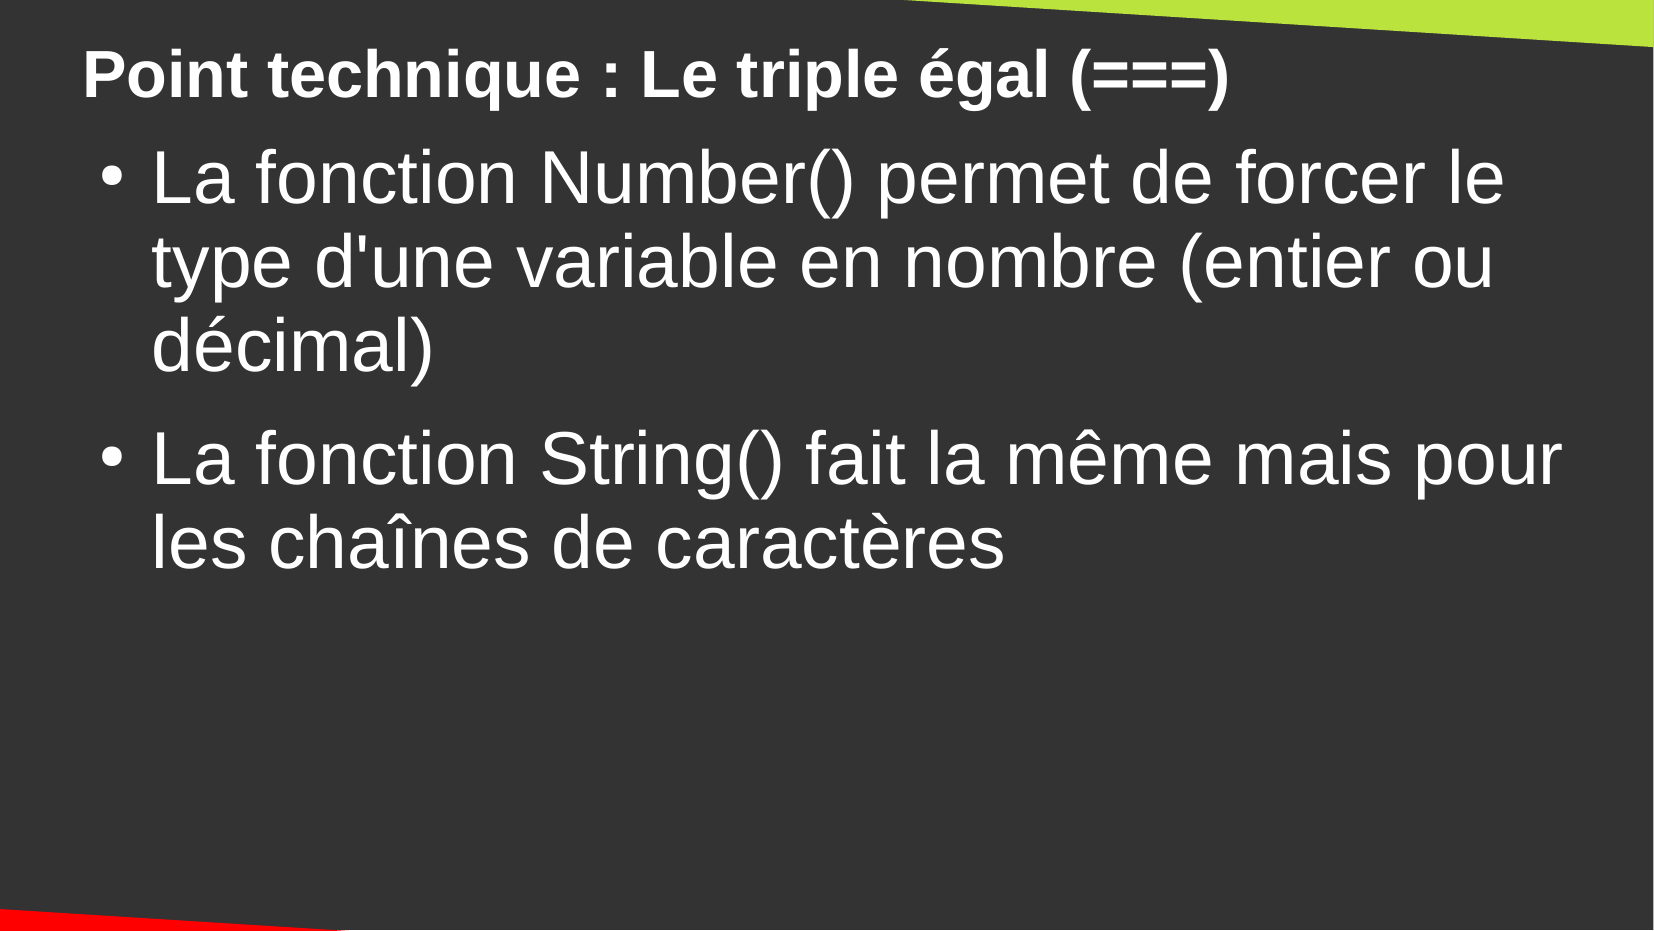

# Point technique : Le triple égal (===)
La fonction Number() permet de forcer le type d'une variable en nombre (entier ou décimal)
La fonction String() fait la même mais pour les chaînes de caractères